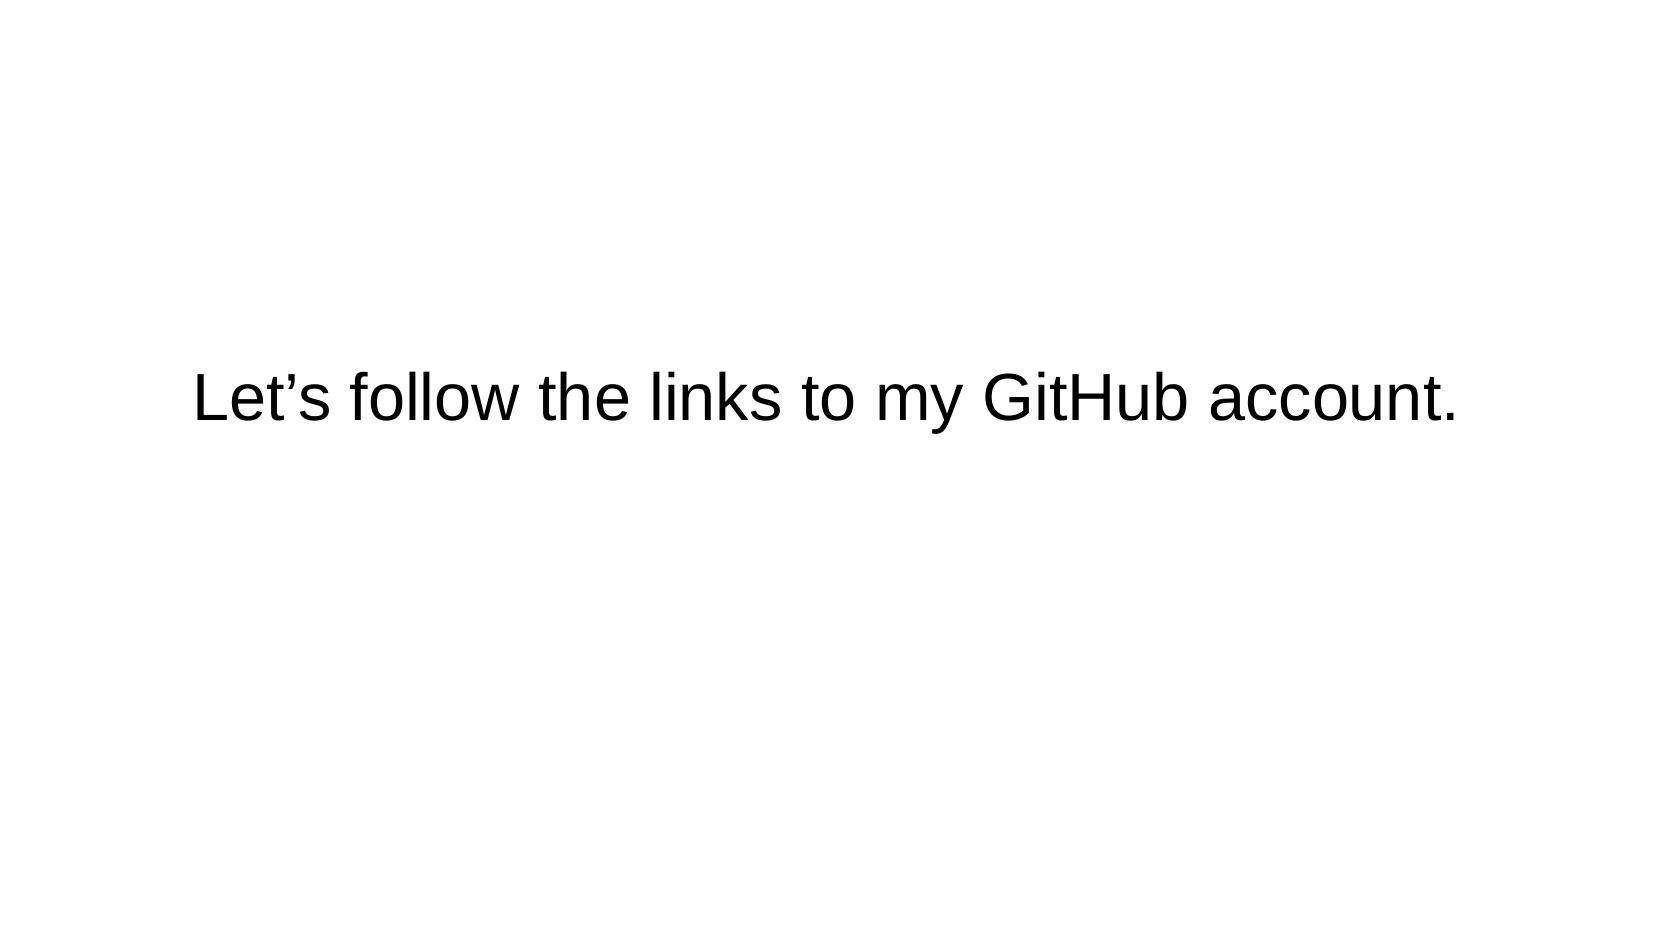

# Let’s follow the links to my GitHub account.